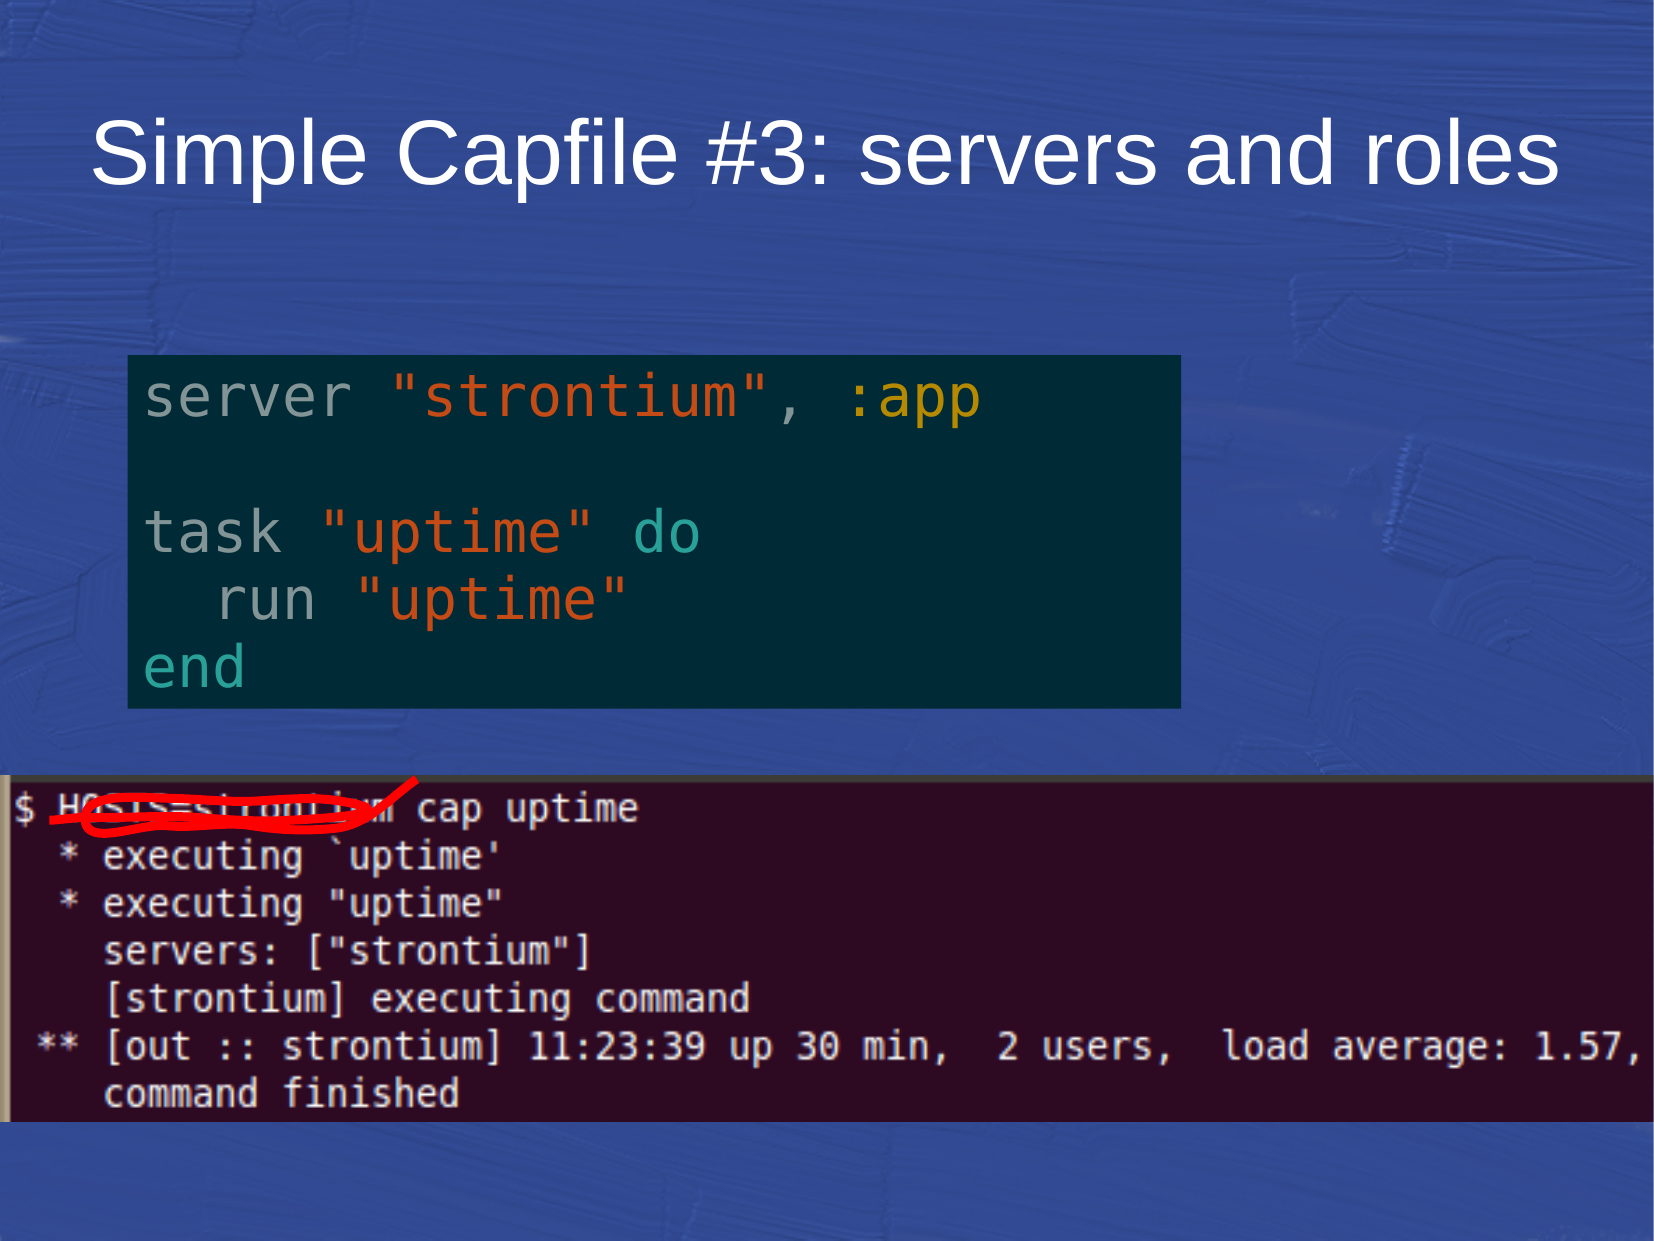

# Simple Capfile #3: servers and roles
server "strontium", :app
task "uptime" do
 run "uptime"
end